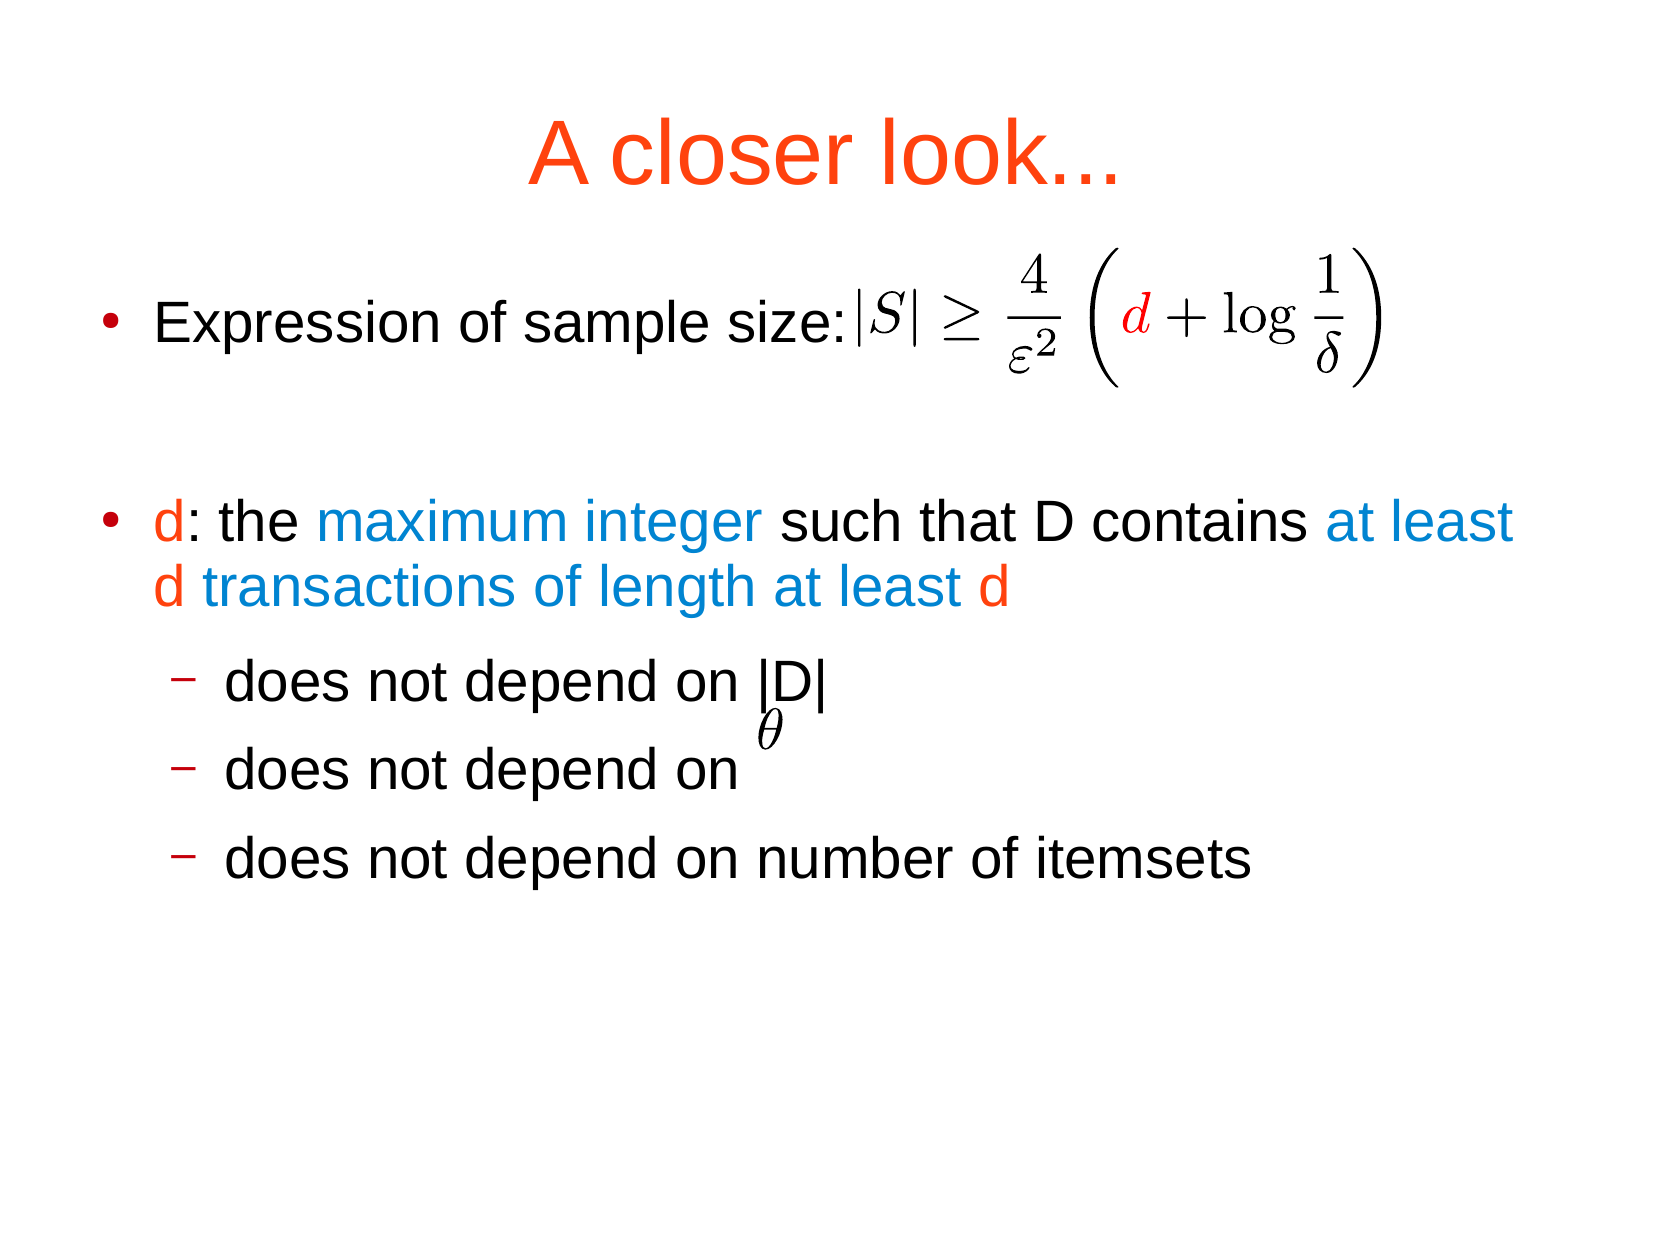

# A closer look...
Expression of sample size:
d: the maximum integer such that D contains at least d transactions of length at least d
does not depend on |D|
does not depend on
does not depend on number of itemsets